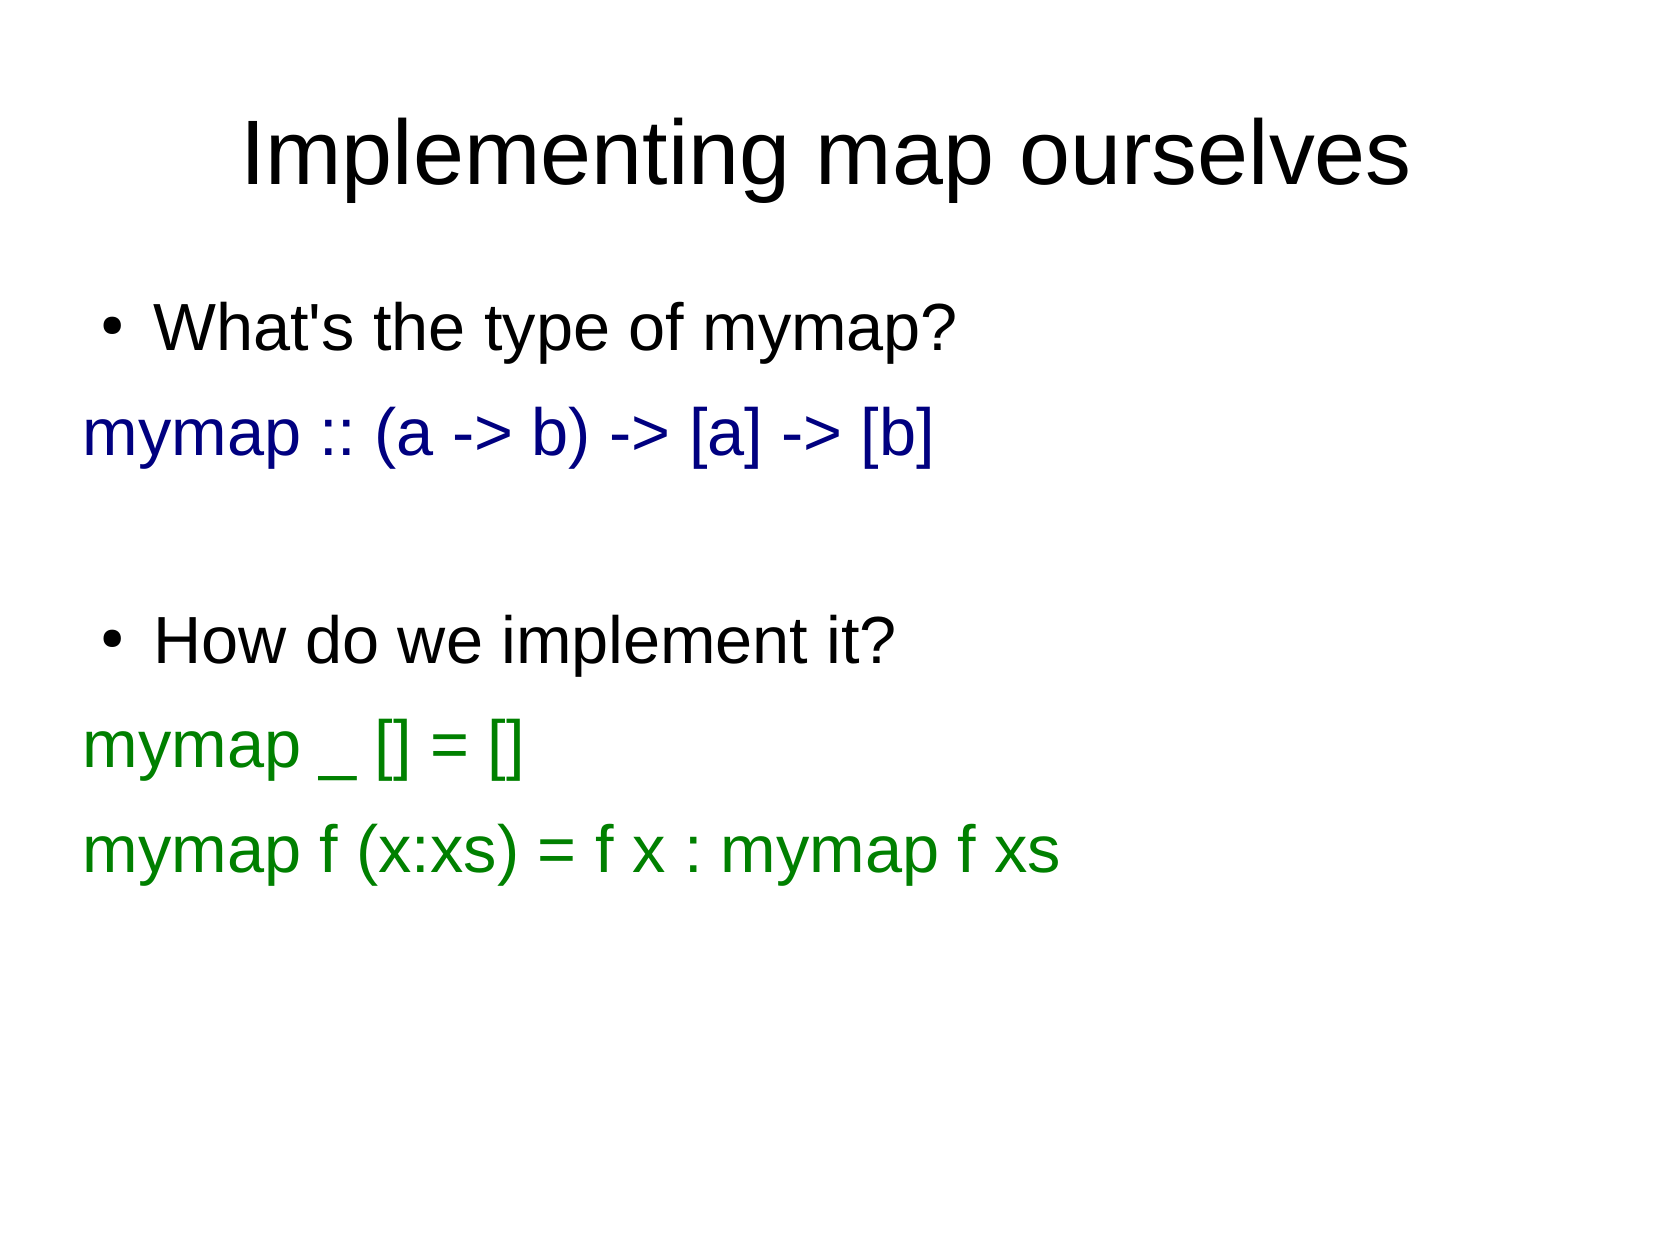

# Implementing map ourselves
What's the type of mymap?
mymap :: (a -> b) -> [a] -> [b]
How do we implement it?
mymap _ [] = []
mymap f (x:xs) = f x : mymap f xs